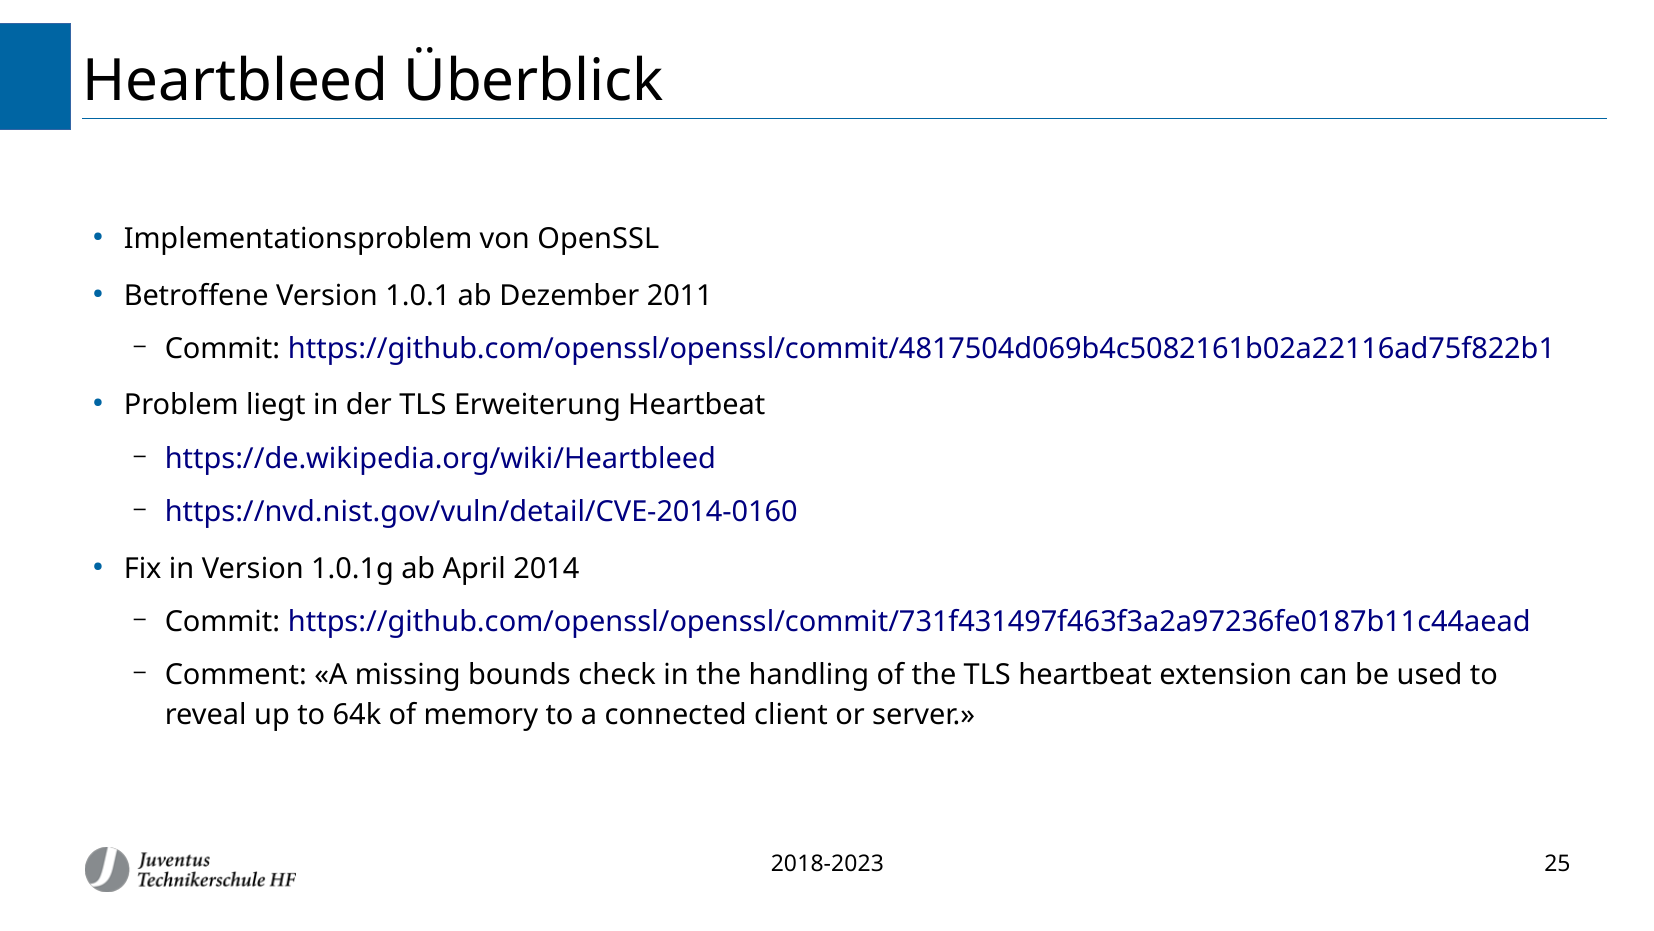

# Heartbleed Überblick
Implementationsproblem von OpenSSL
Betroffene Version 1.0.1 ab Dezember 2011
Commit: https://github.com/openssl/openssl/commit/4817504d069b4c5082161b02a22116ad75f822b1
Problem liegt in der TLS Erweiterung Heartbeat
https://de.wikipedia.org/wiki/Heartbleed
https://nvd.nist.gov/vuln/detail/CVE-2014-0160
Fix in Version 1.0.1g ab April 2014
Commit: https://github.com/openssl/openssl/commit/731f431497f463f3a2a97236fe0187b11c44aead
Comment: «A missing bounds check in the handling of the TLS heartbeat extension can be used to reveal up to 64k of memory to a connected client or server.»
2018-2023
25